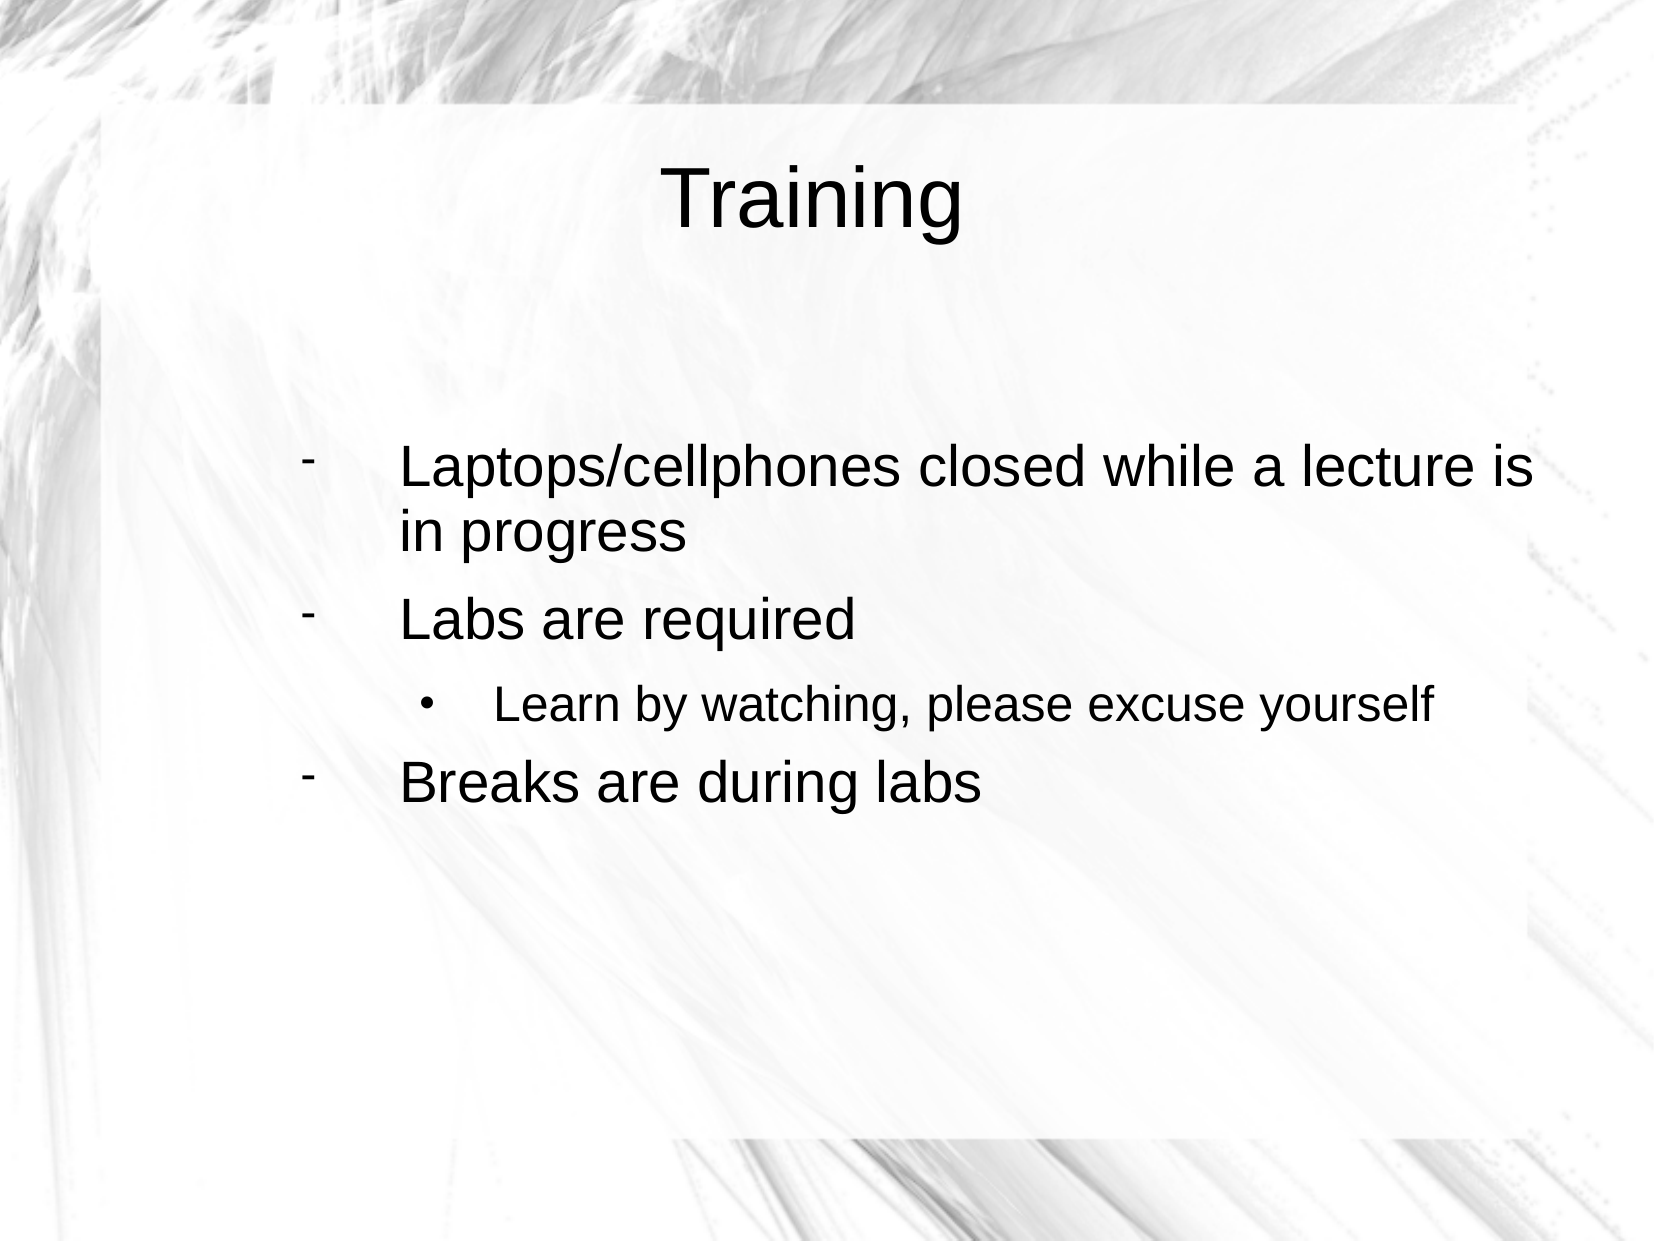

# Training
Laptops/cellphones closed while a lecture is in progress
Labs are required
Learn by watching, please excuse yourself
Breaks are during labs